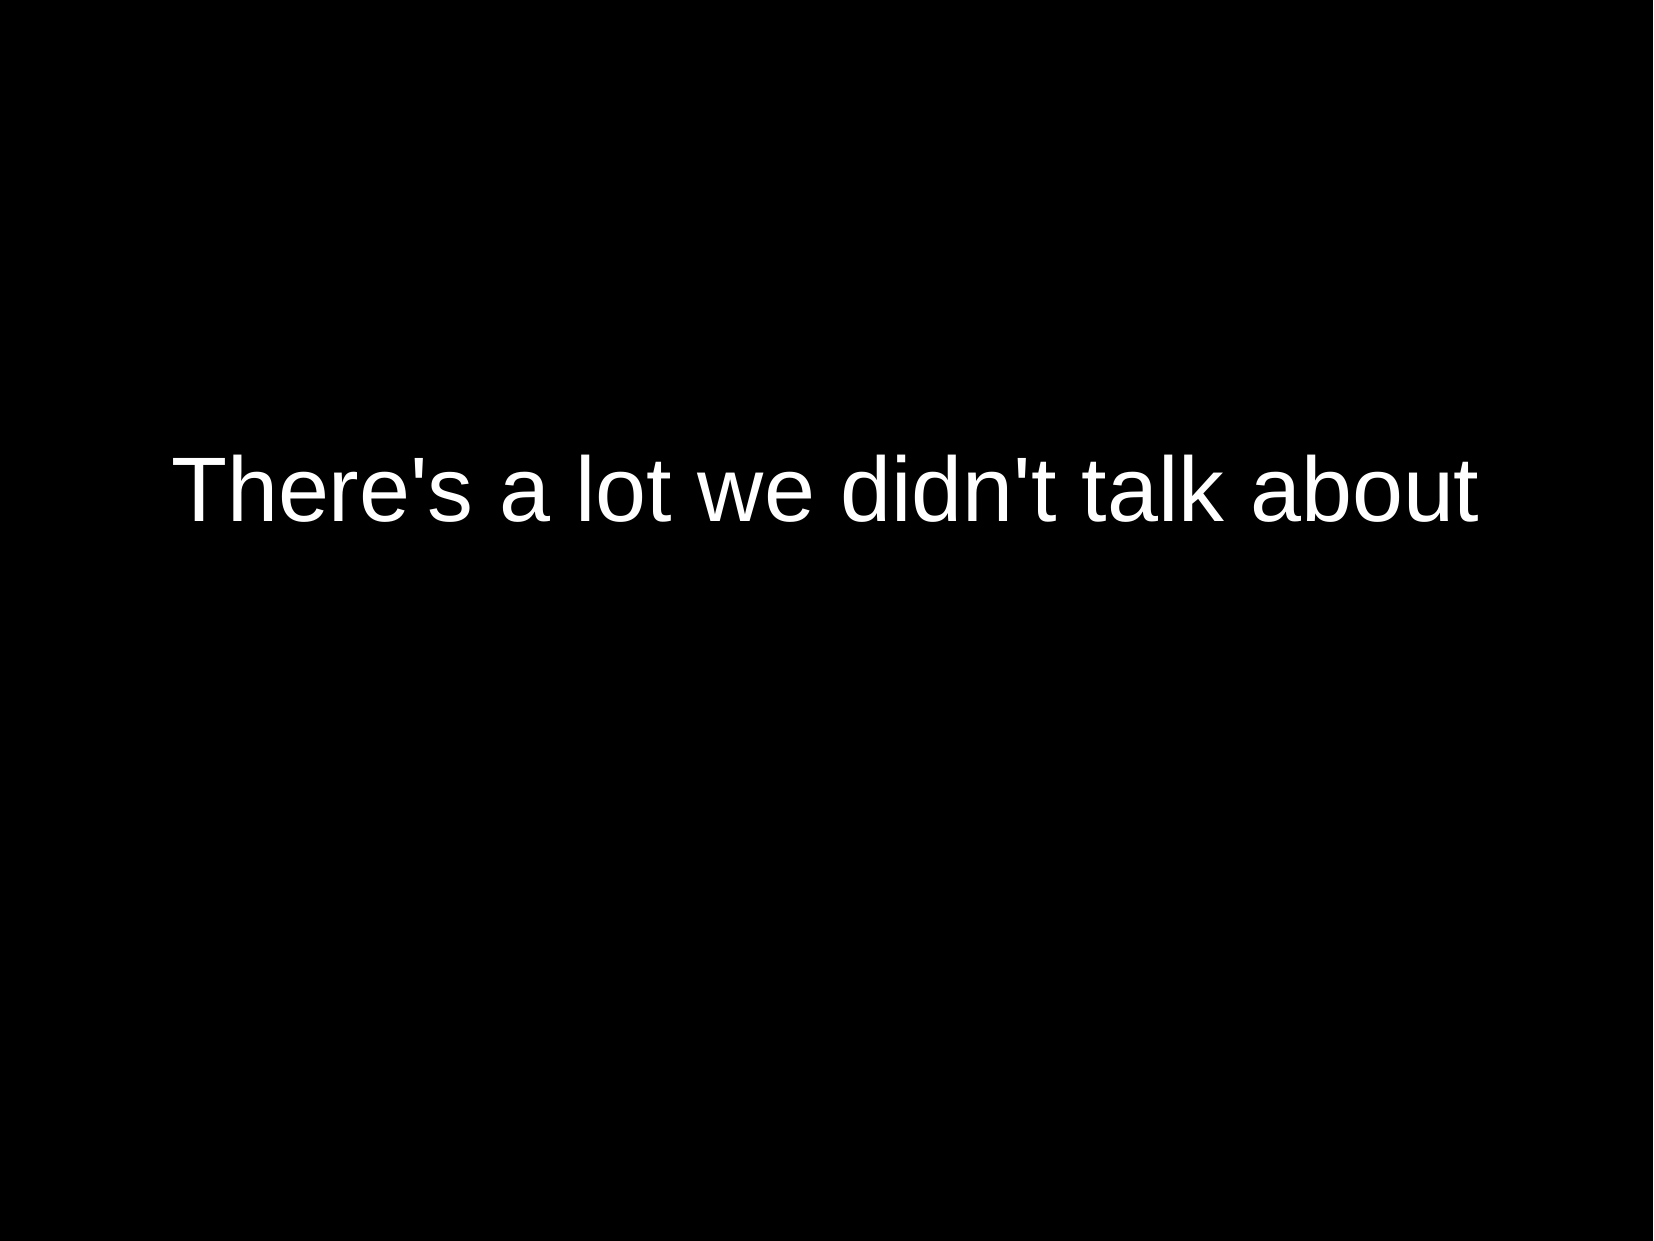

# There's a lot we didn't talk about